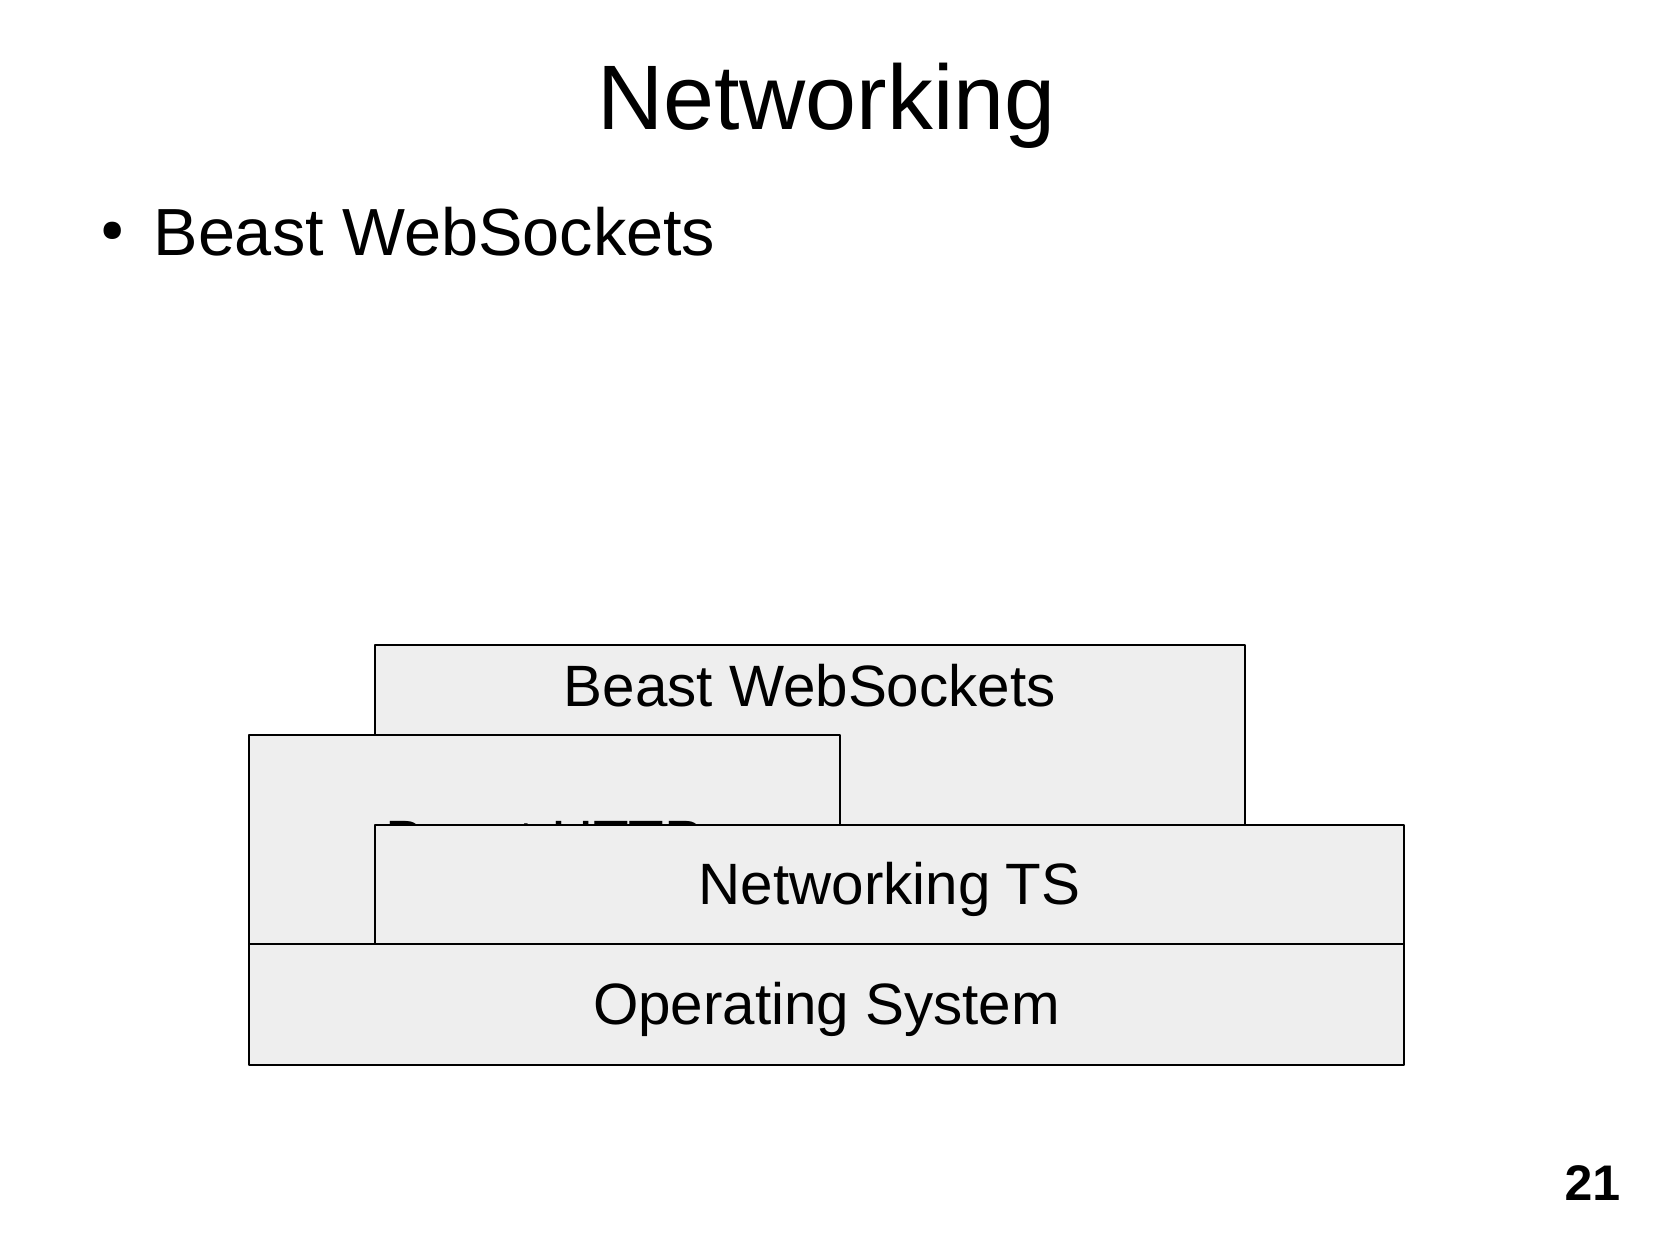

# Networking
Beast WebSockets
Beast WebSockets
Beast HTTP
Networking TS
Operating System
21